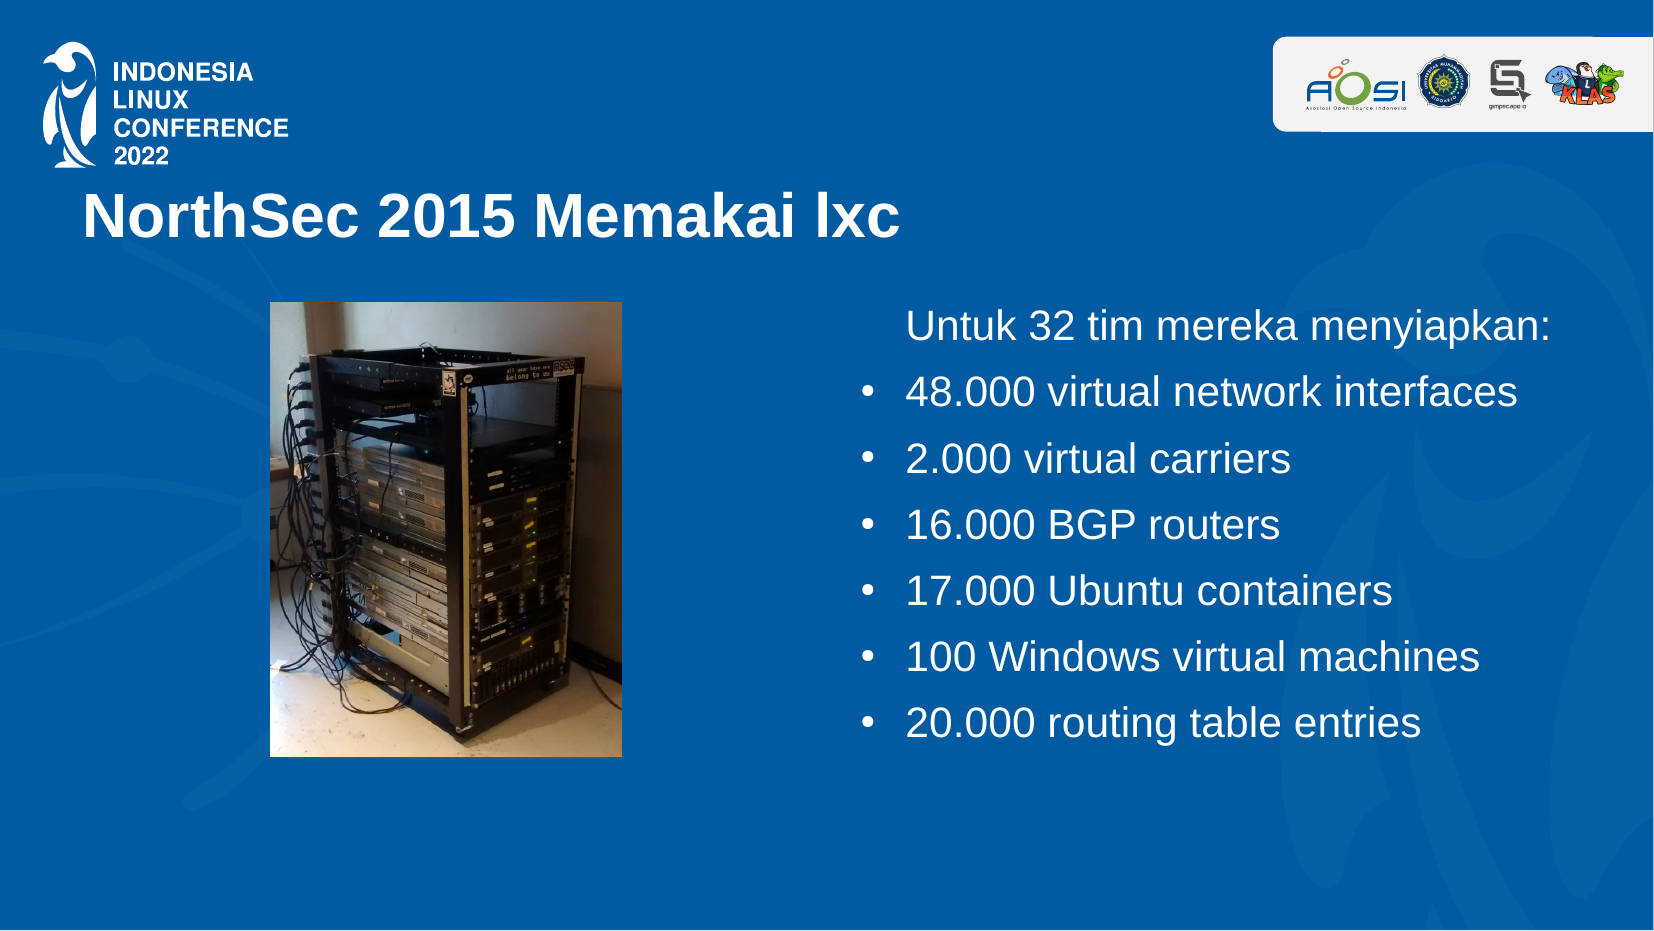

# NorthSec 2015 Memakai lxc
Untuk 32 tim mereka menyiapkan:
48.000 virtual network interfaces
2.000 virtual carriers
16.000 BGP routers
17.000 Ubuntu containers
100 Windows virtual machines
20.000 routing table entries